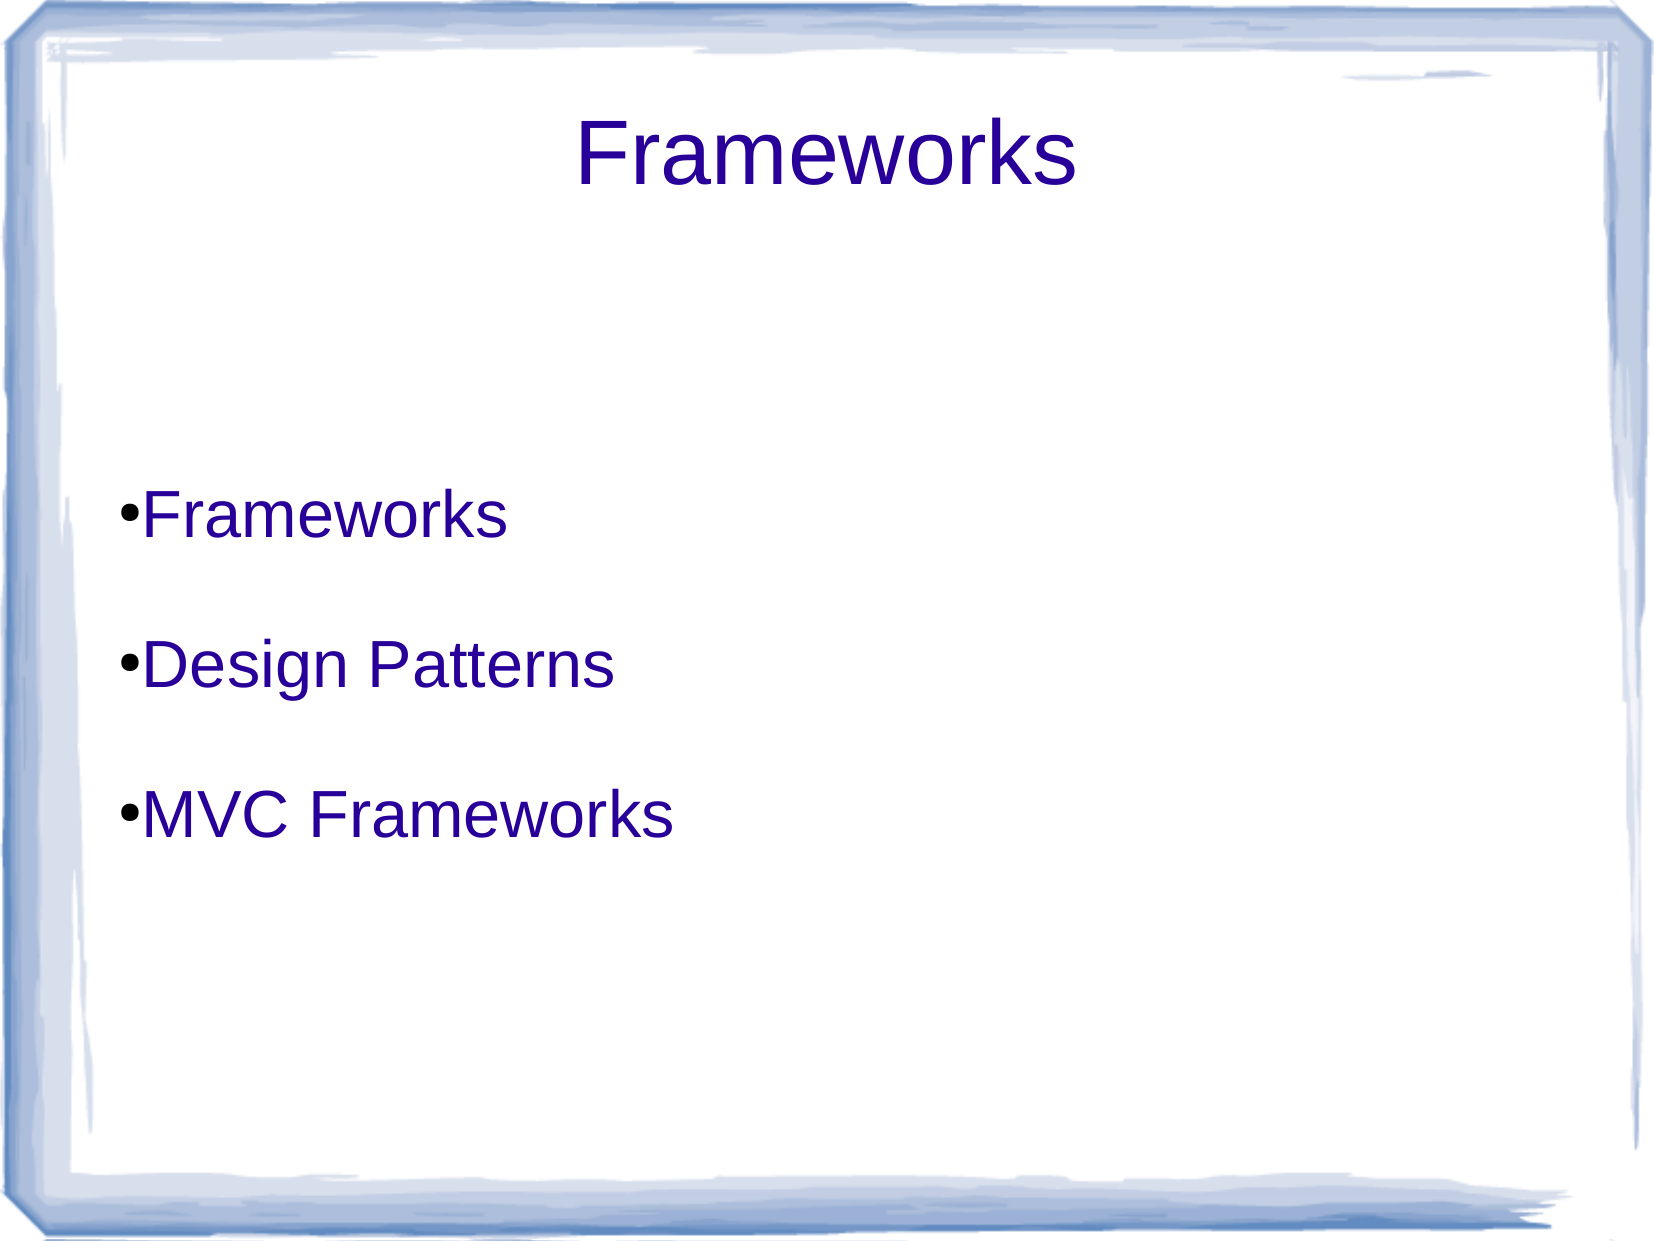

# Frameworks
Frameworks
Design Patterns
MVC Frameworks